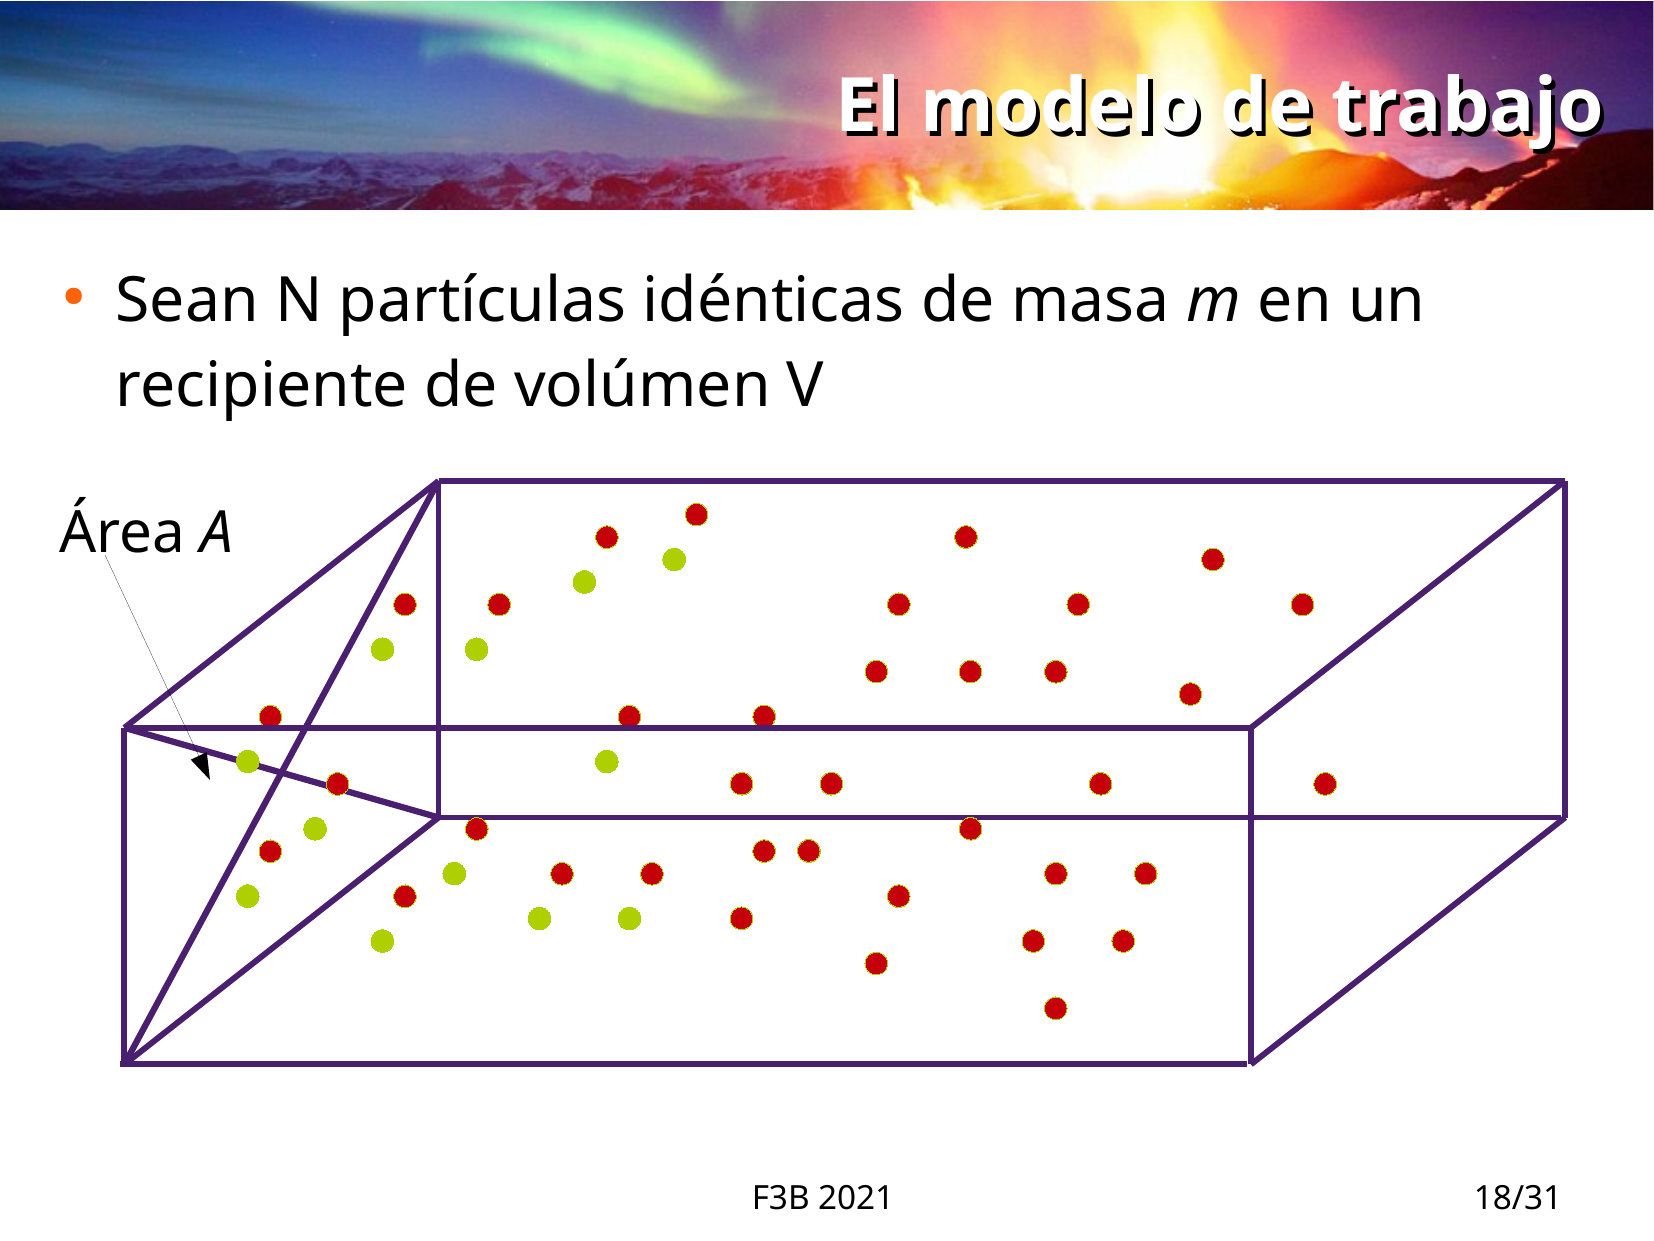

# El modelo de trabajo
Sean N partículas idénticas de masa m en un recipiente de volúmen V
Área A
F3B 2021
18